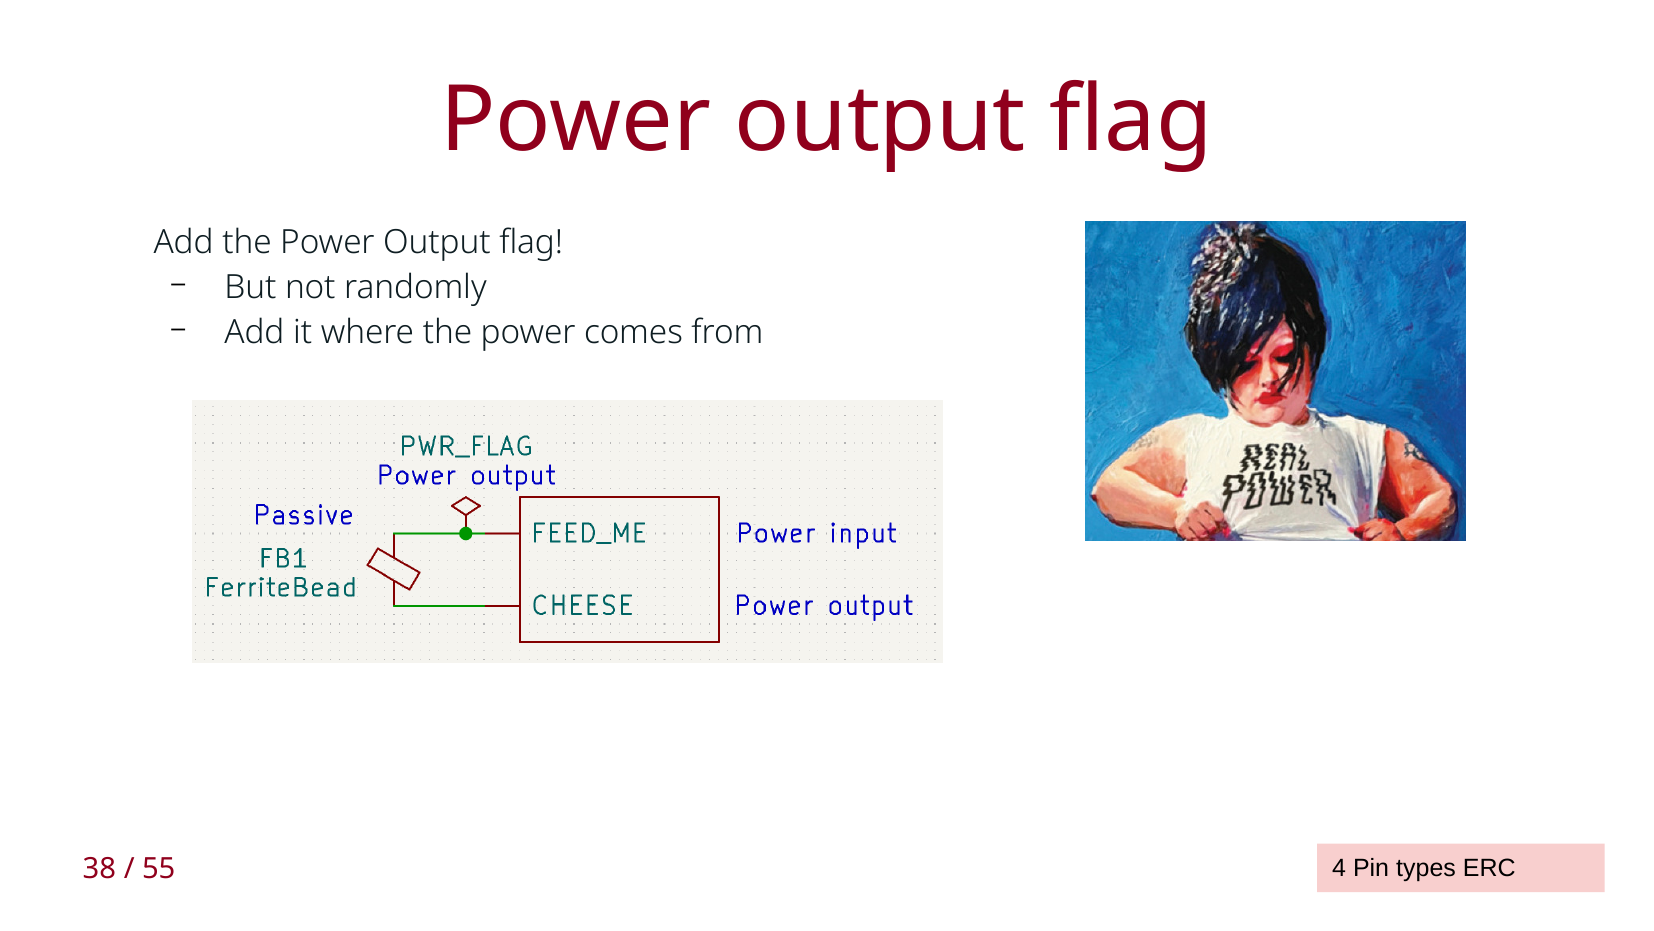

# Power output flag
Add the Power Output flag!
But not randomly
Add it where the power comes from
4 Pin types ERC
38